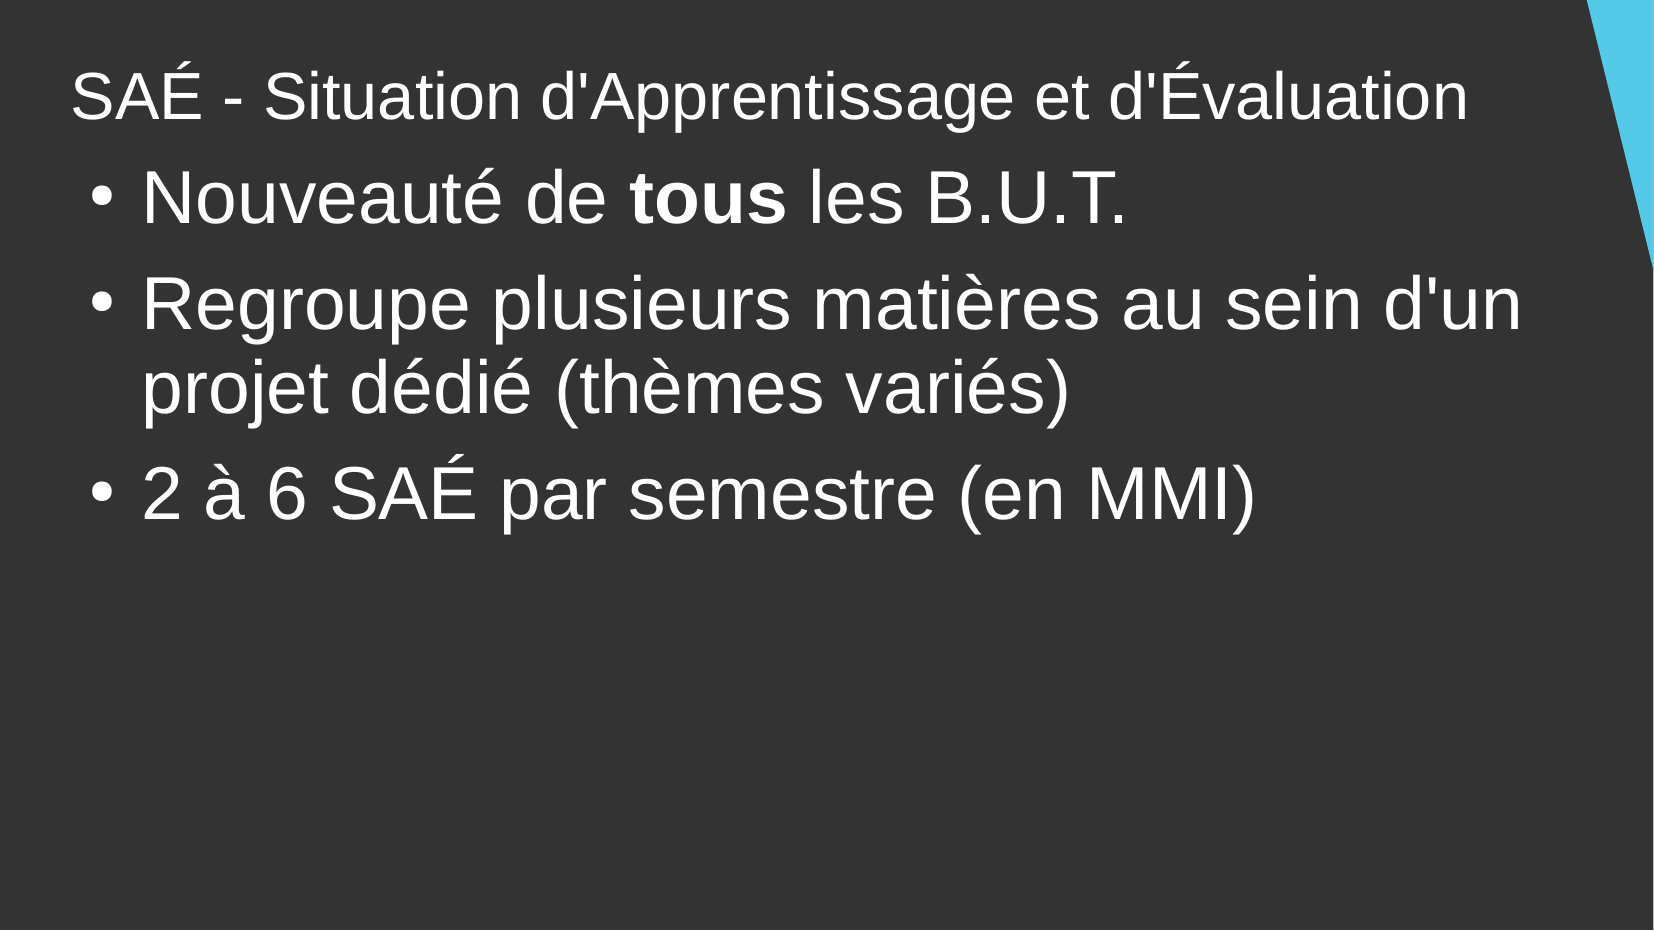

# SAÉ - Situation d'Apprentissage et d'Évaluation
Nouveauté de tous les B.U.T.
Regroupe plusieurs matières au sein d'un projet dédié (thèmes variés)
2 à 6 SAÉ par semestre (en MMI)